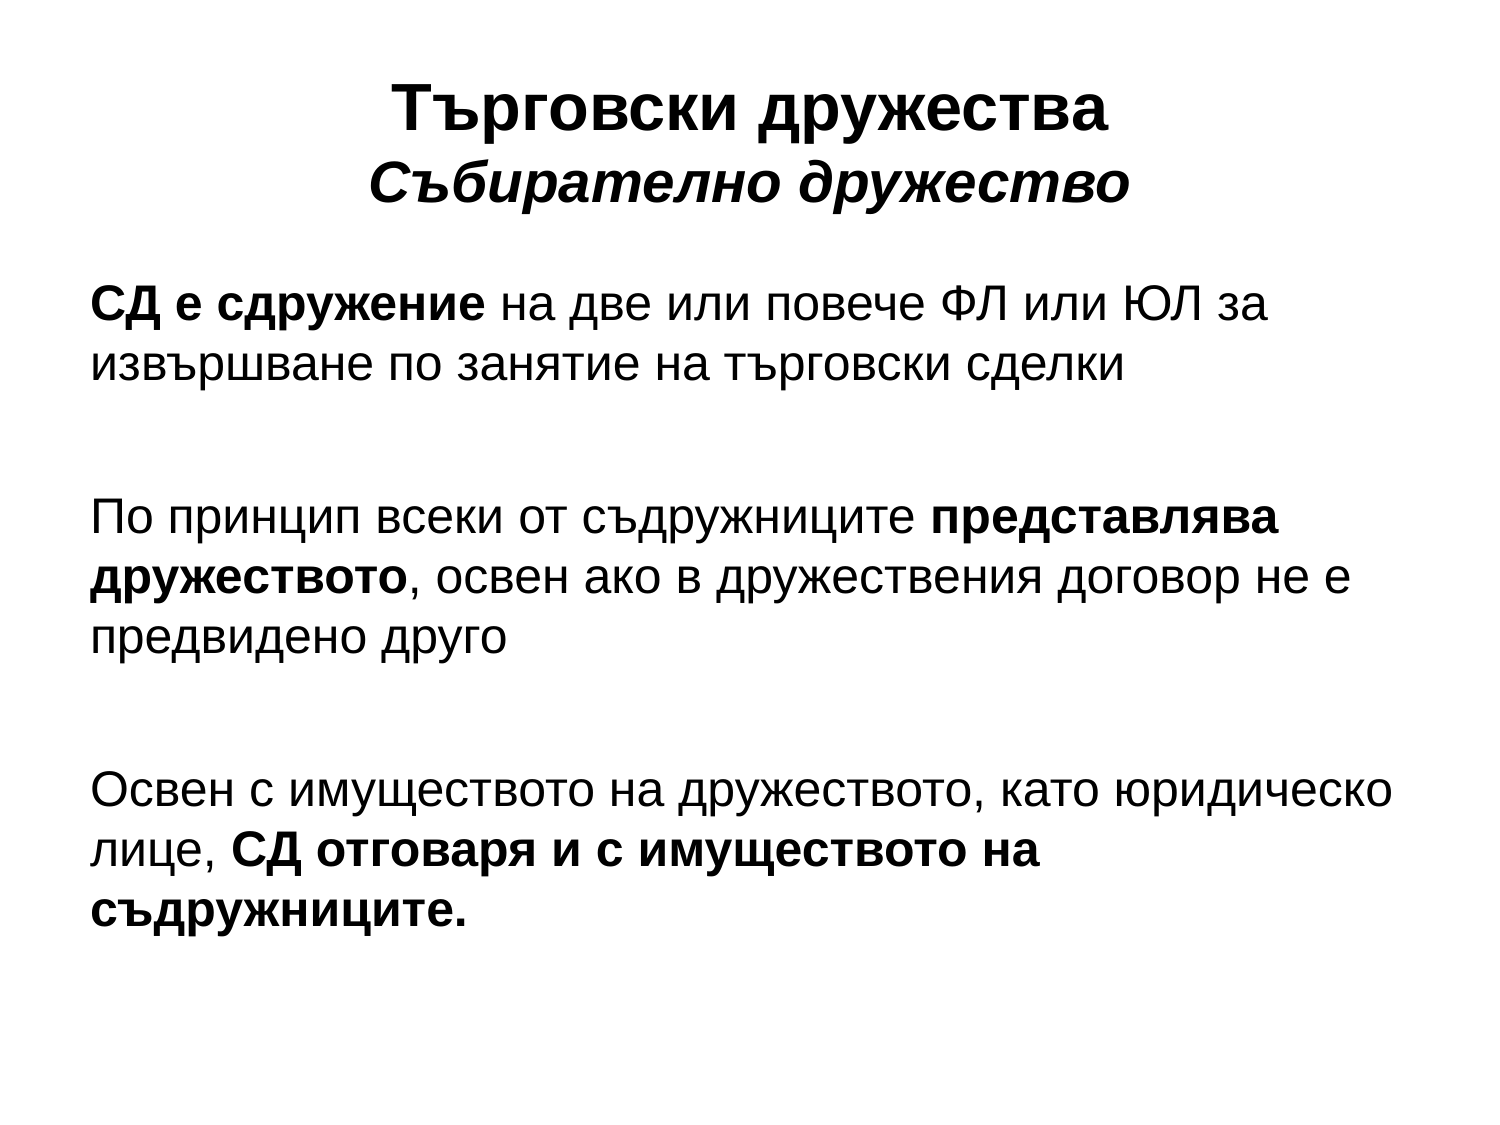

# Търговски дружества Събирателно дружество
СД е сдружение на две или повече ФЛ или ЮЛ за извършване по занятие на търговски сделки
По принцип всеки от съдружниците представлява дружеството, освен ако в дружествения договор не е предвидено друго
Освен с имуществото на дружеството, като юридическо лице, СД отговаря и с имуществото на съдружниците.